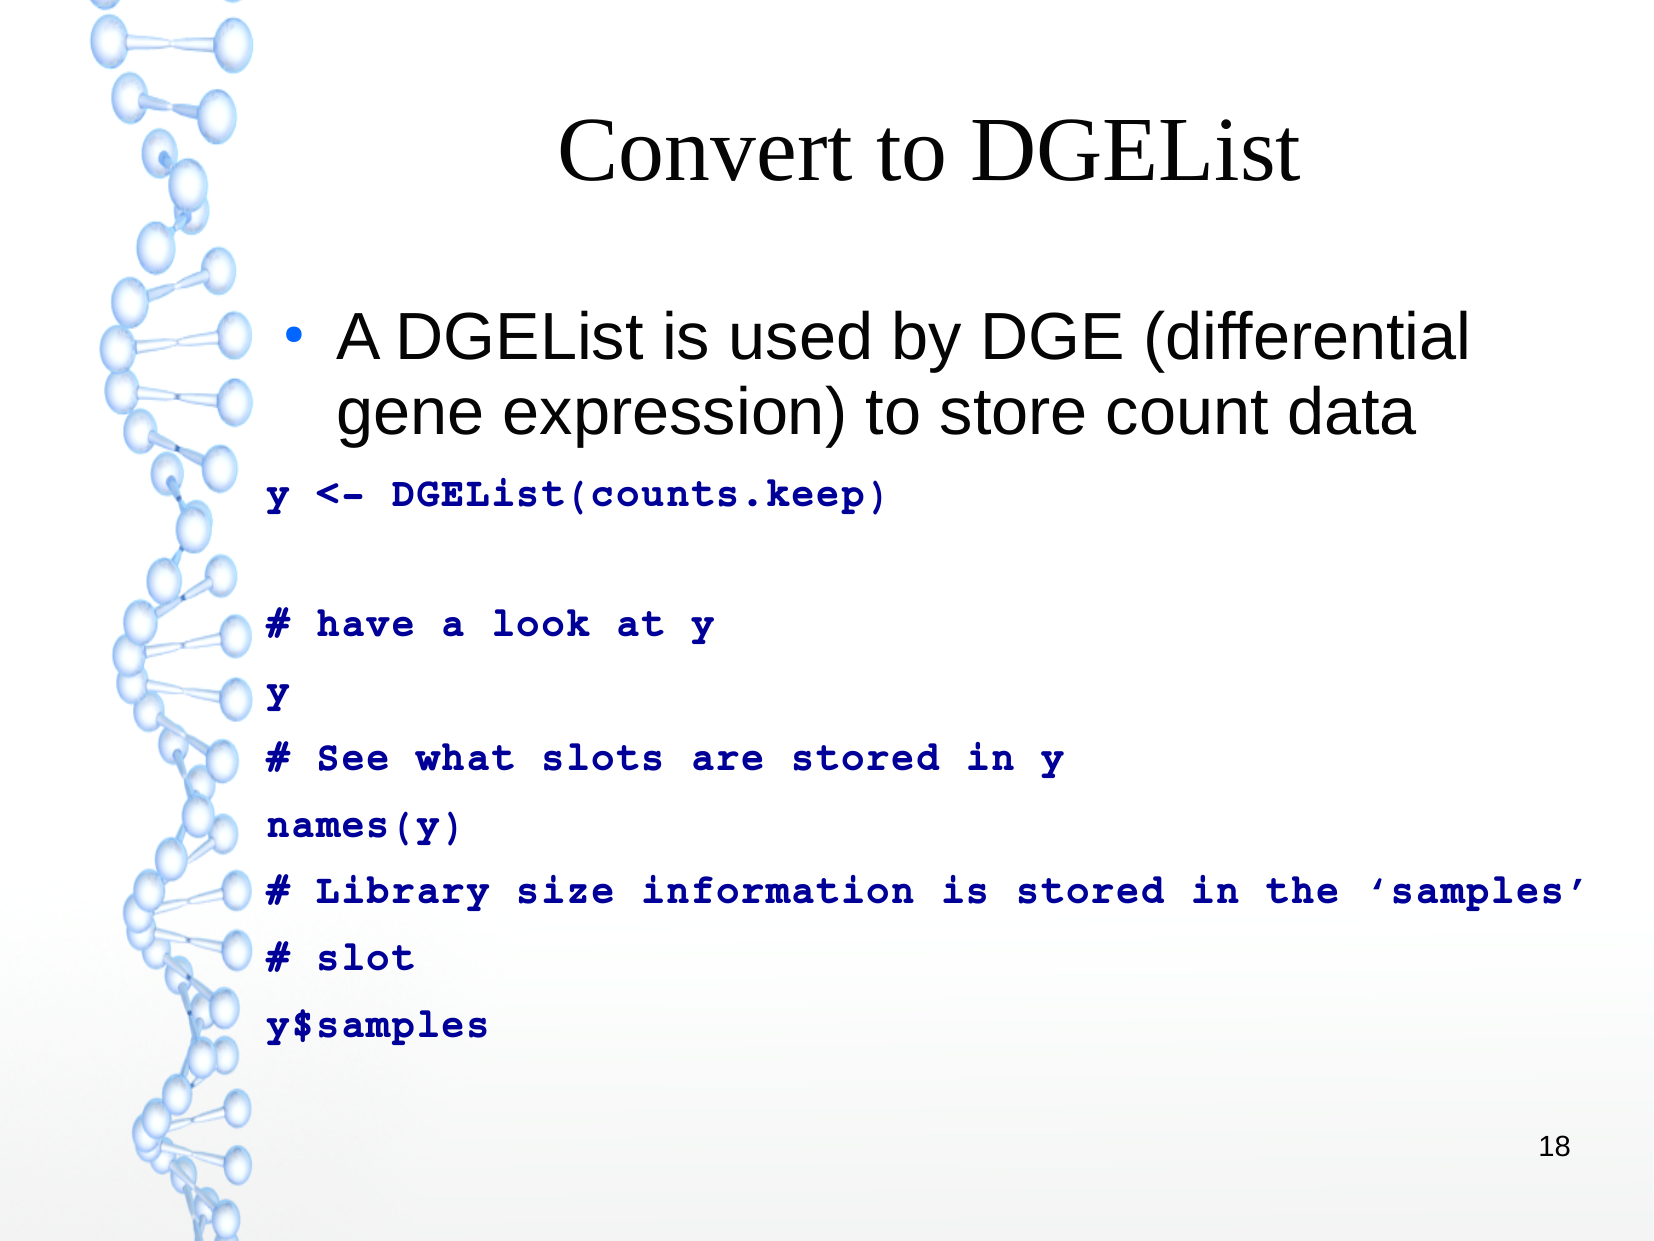

# Convert to DGEList
A DGEList is used by DGE (differential gene expression) to store count data
y <- DGEList(counts.keep)
# have a look at y
y
# See what slots are stored in y
names(y)
# Library size information is stored in the ‘samples’
# slot
y$samples
18